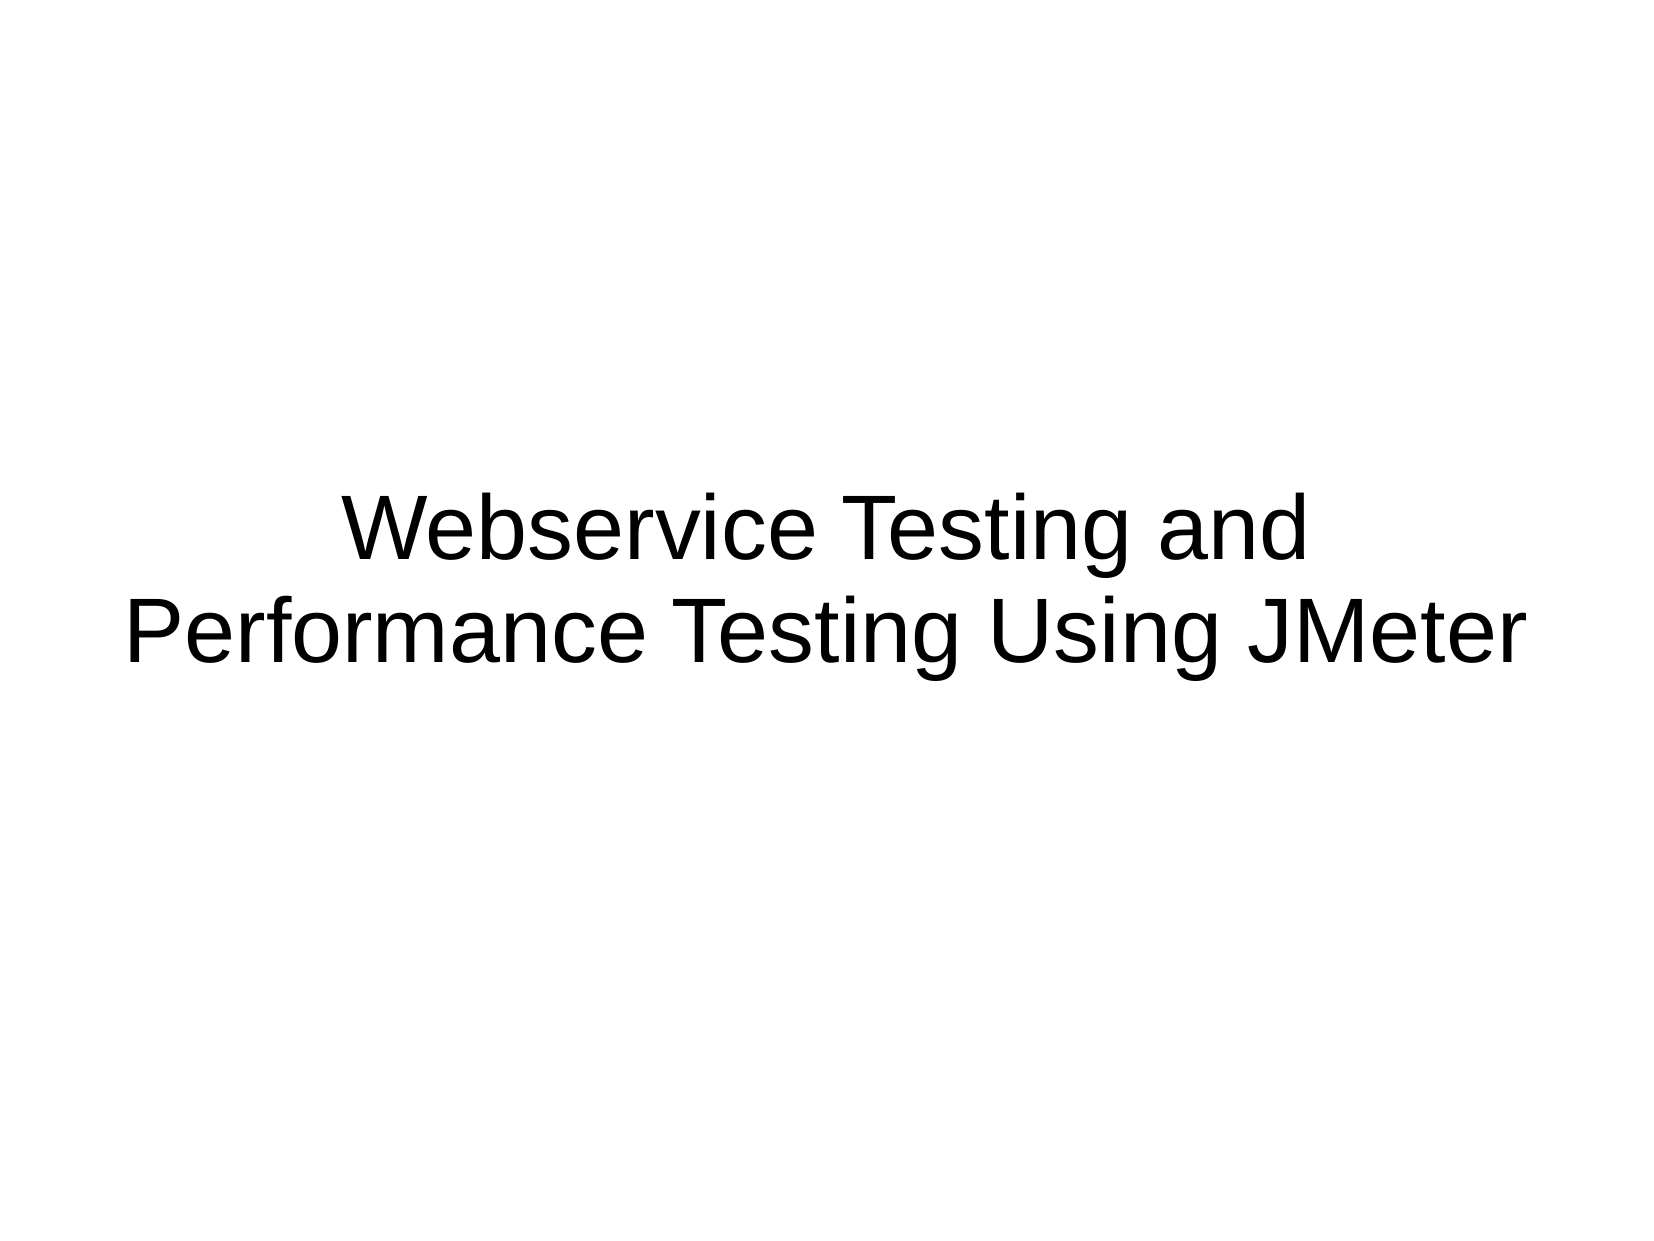

# Webservice Testing and Performance Testing Using JMeter